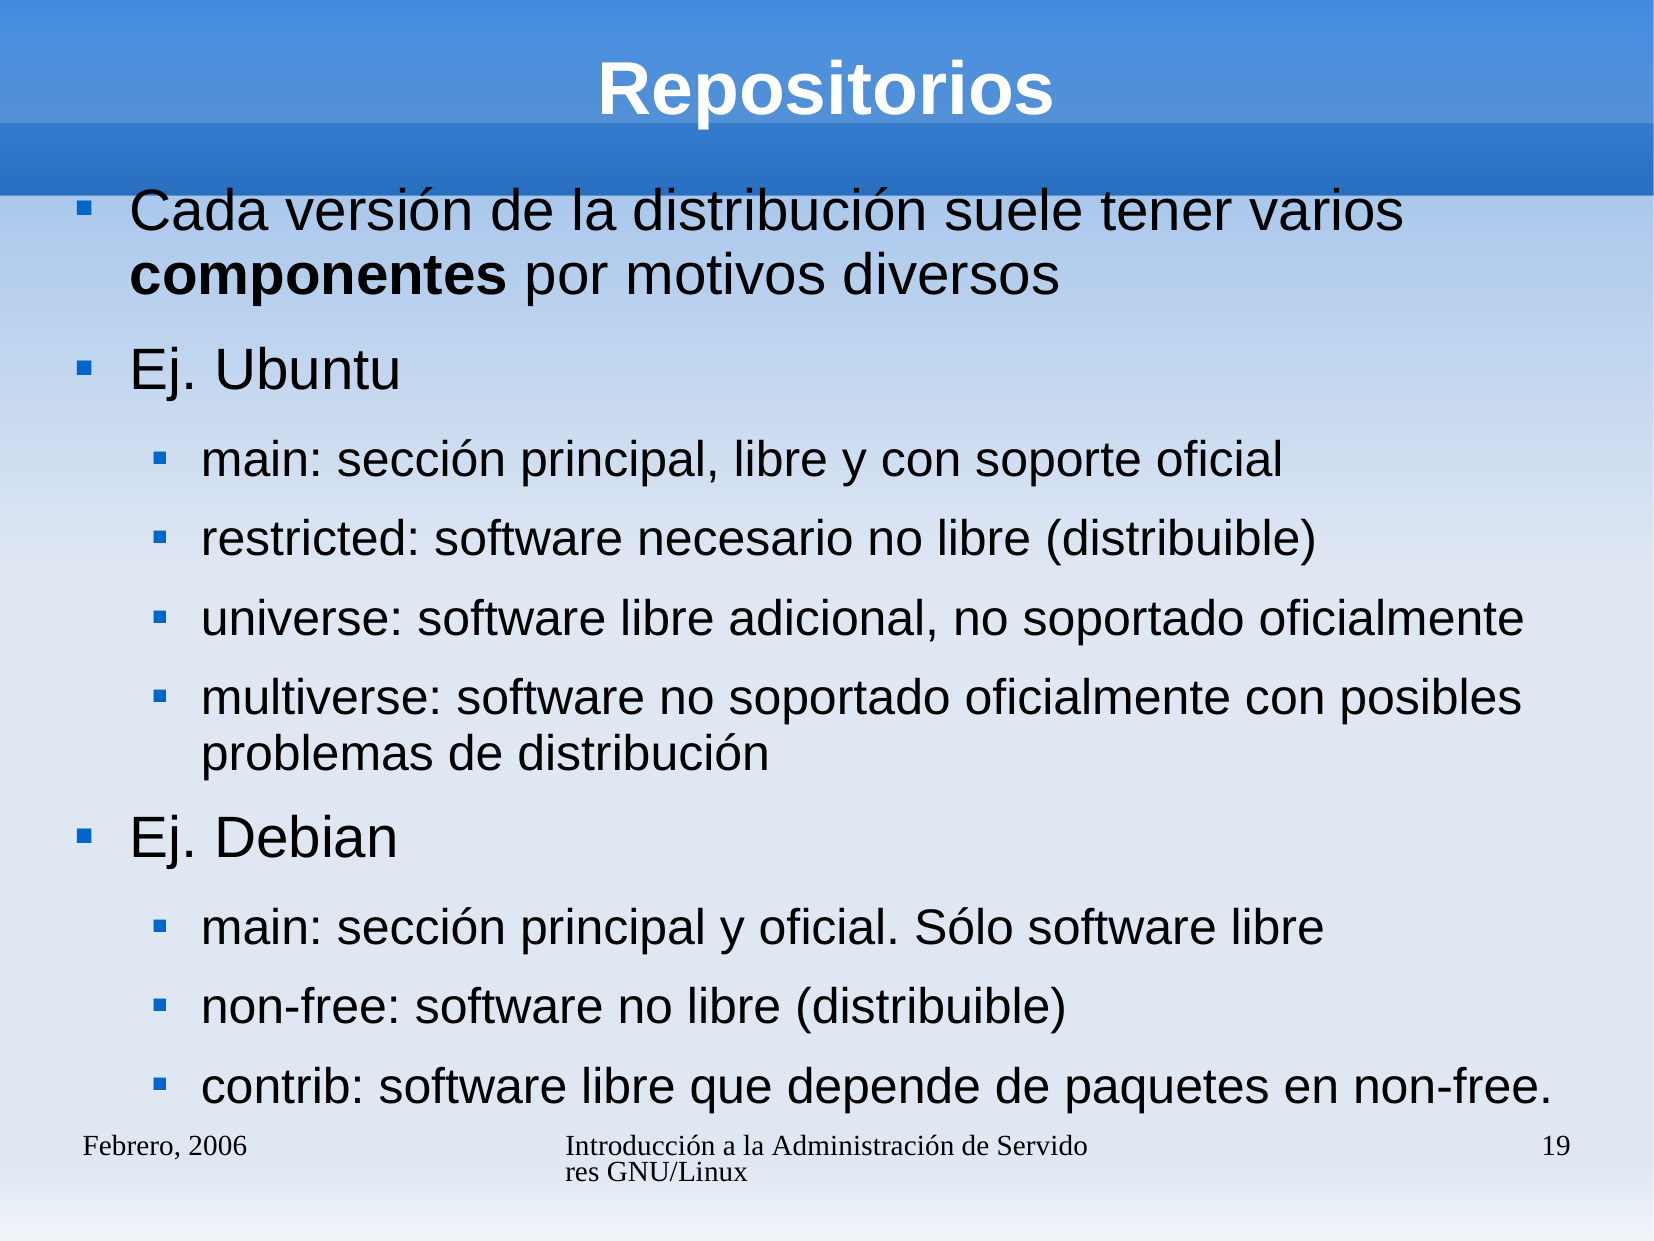

# Repositorios
Cada versión de la distribución suele tener varios componentes por motivos diversos
Ej. Ubuntu
main: sección principal, libre y con soporte oficial
restricted: software necesario no libre (distribuible)
universe: software libre adicional, no soportado oficialmente
multiverse: software no soportado oficialmente con posibles problemas de distribución
Ej. Debian
main: sección principal y oficial. Sólo software libre
non-free: software no libre (distribuible)
contrib: software libre que depende de paquetes en non-free.
Febrero, 2006
Introducción a la Administración de Servidores GNU/Linux
19